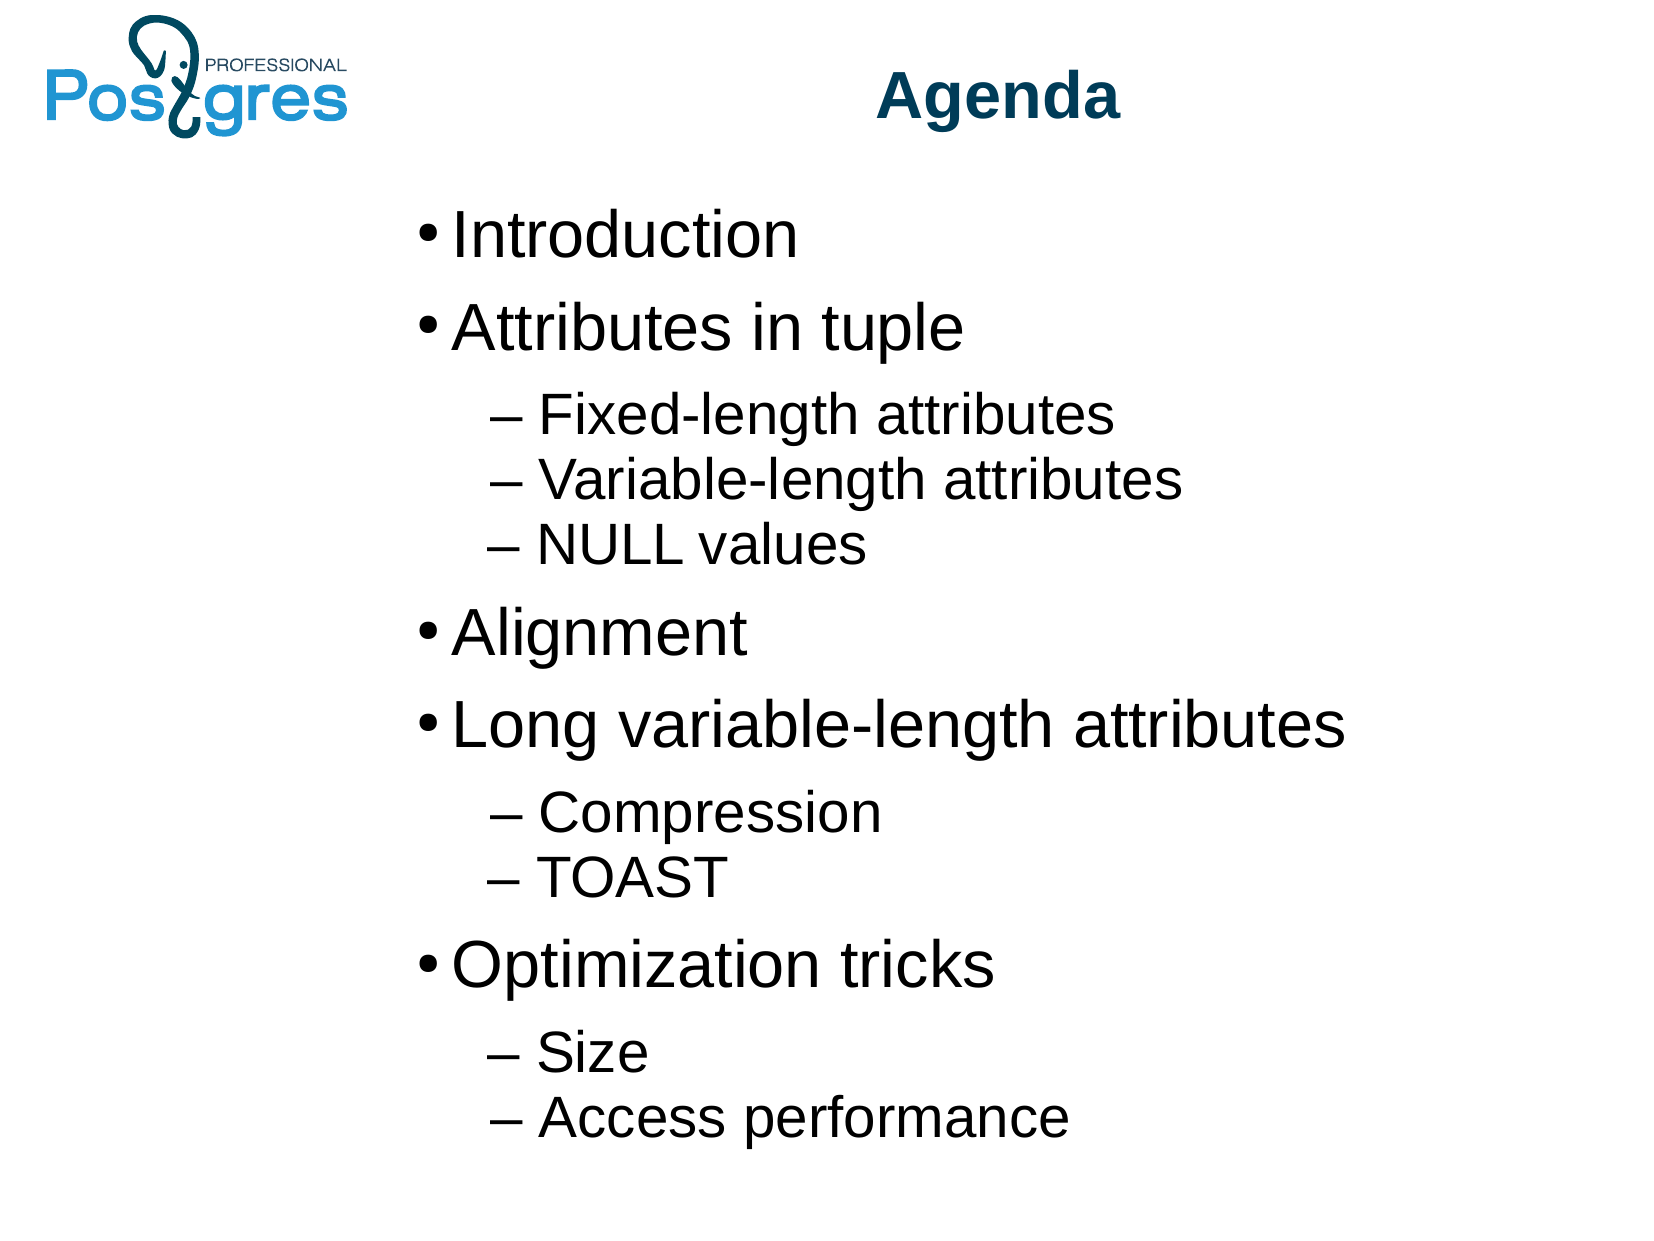

# Agenda
Introduction
Attributes in tuple
	– Fixed-length attributes
	– Variable-length attributes
– NULL values
Alignment
Long variable-length attributes
	– Compression
– TOAST
Optimization tricks
– Size
	– Access performance